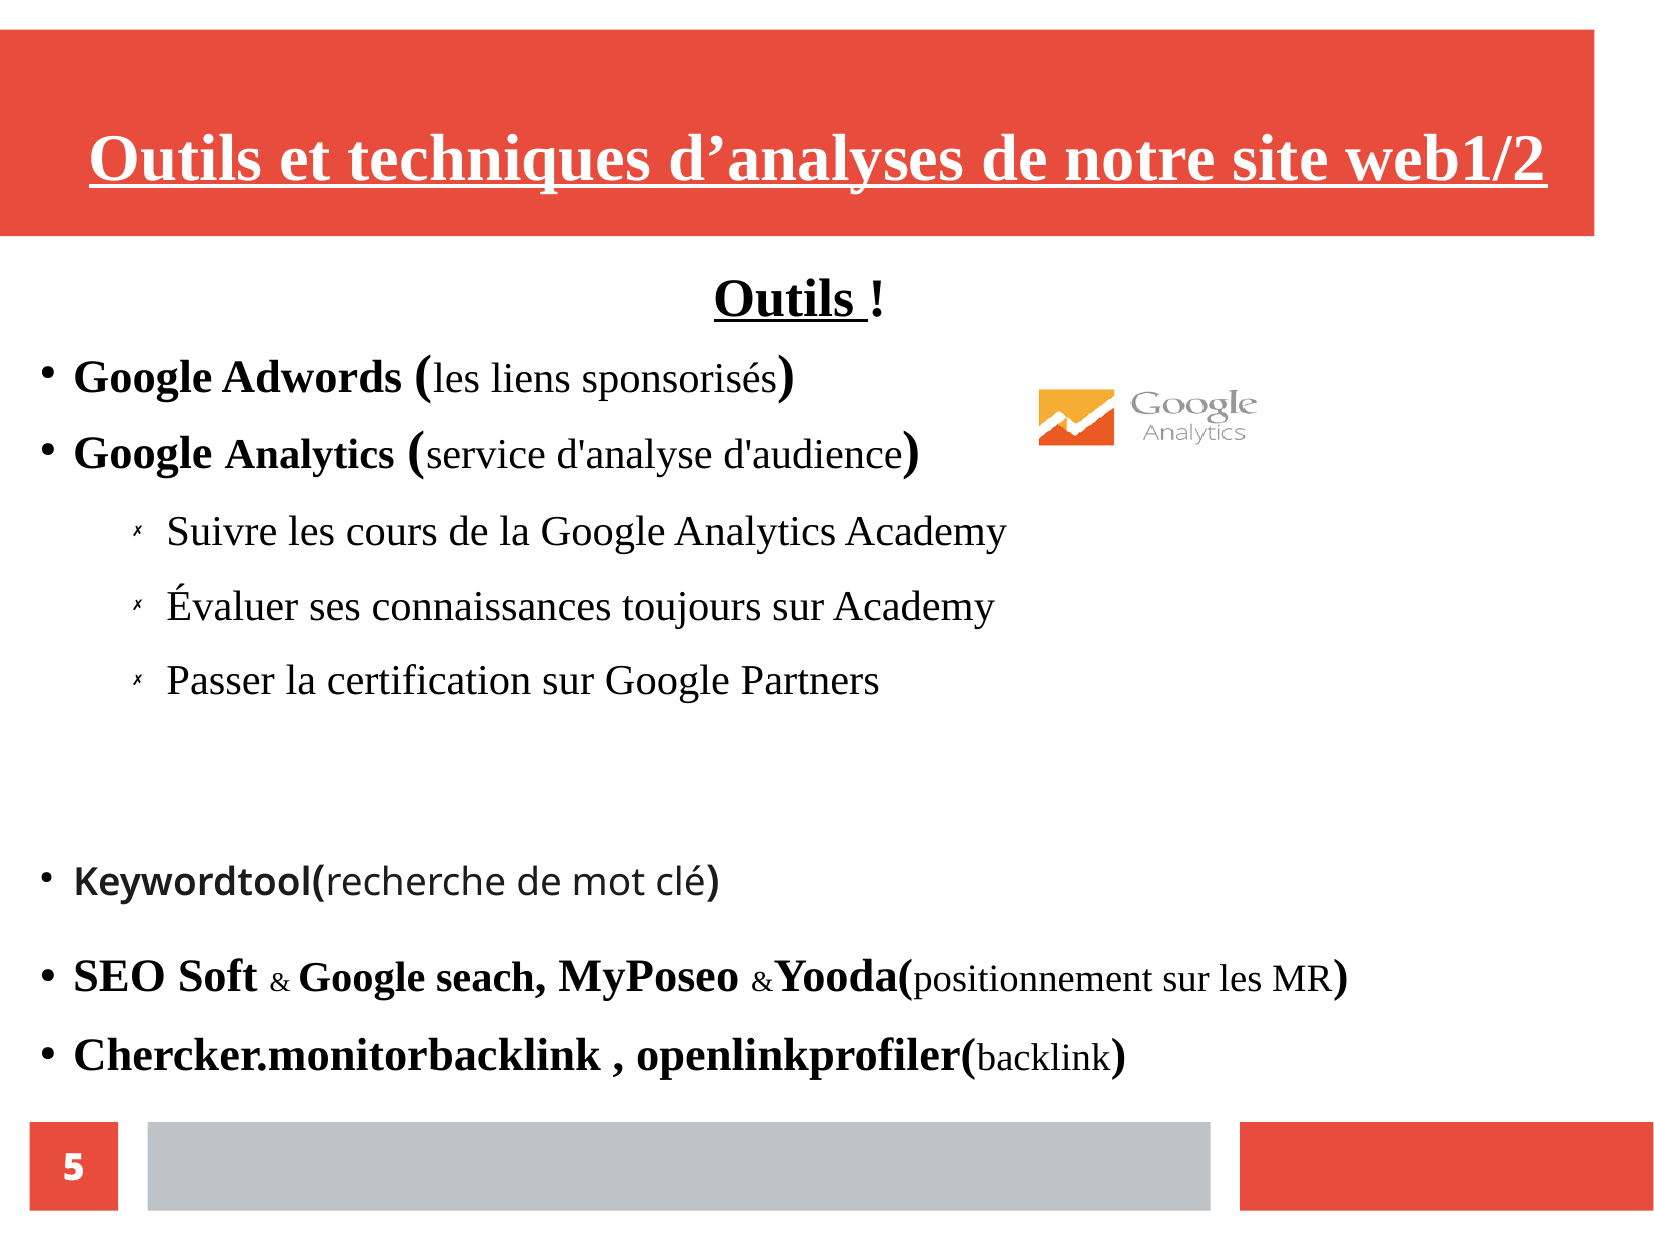

# Outils et techniques d’analyses de notre site web1/2
 Outils !
Google Adwords (les liens sponsorisés)
Google Analytics (service d'analyse d'audience)
Suivre les cours de la Google Analytics Academy
Évaluer ses connaissances toujours sur Academy
Passer la certification sur Google Partners
Keywordtool(recherche de mot clé)
SEO Soft & Google seach, MyPoseo &Yooda(positionnement sur les MR)
Chercker.monitorbacklink , openlinkprofiler(backlink)
5